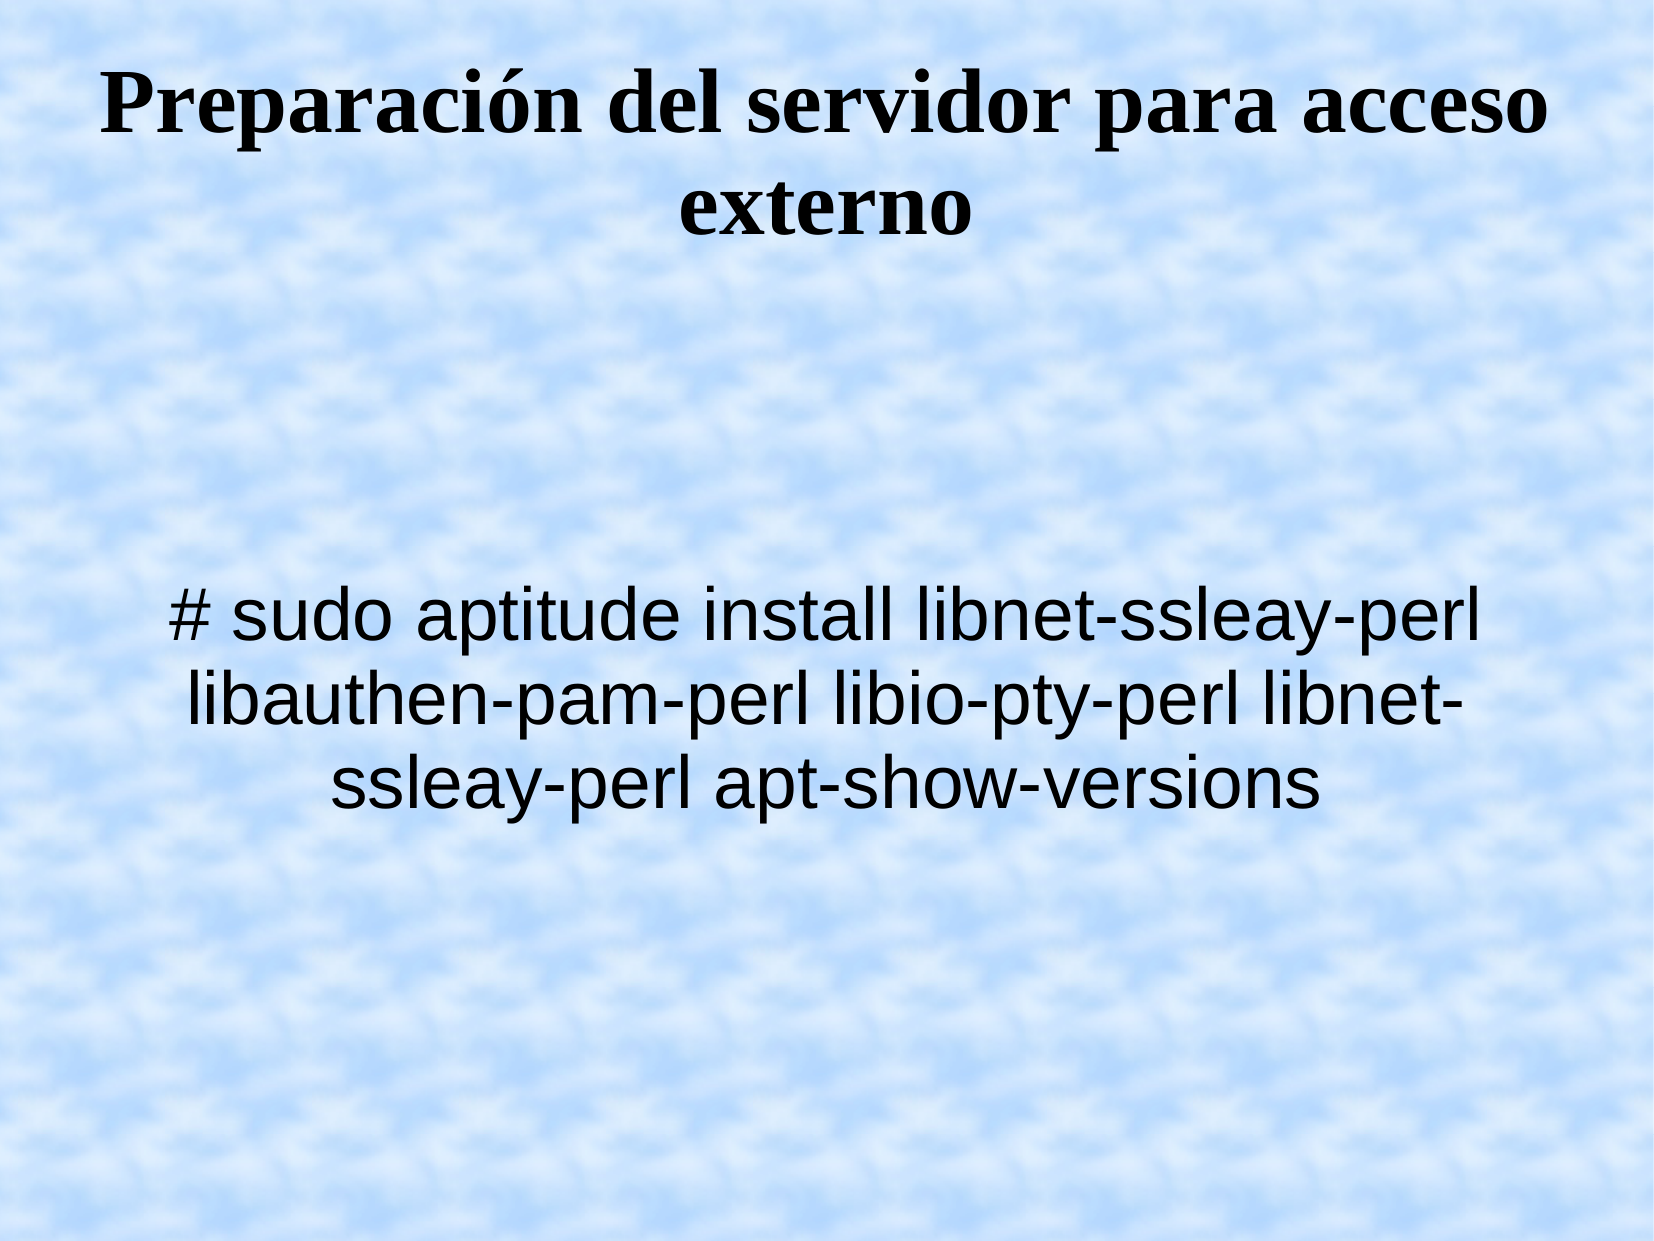

# Preparación del servidor para acceso externo
# sudo aptitude install libnet-ssleay-perl libauthen-pam-perl libio-pty-perl libnet-ssleay-perl apt-show-versions